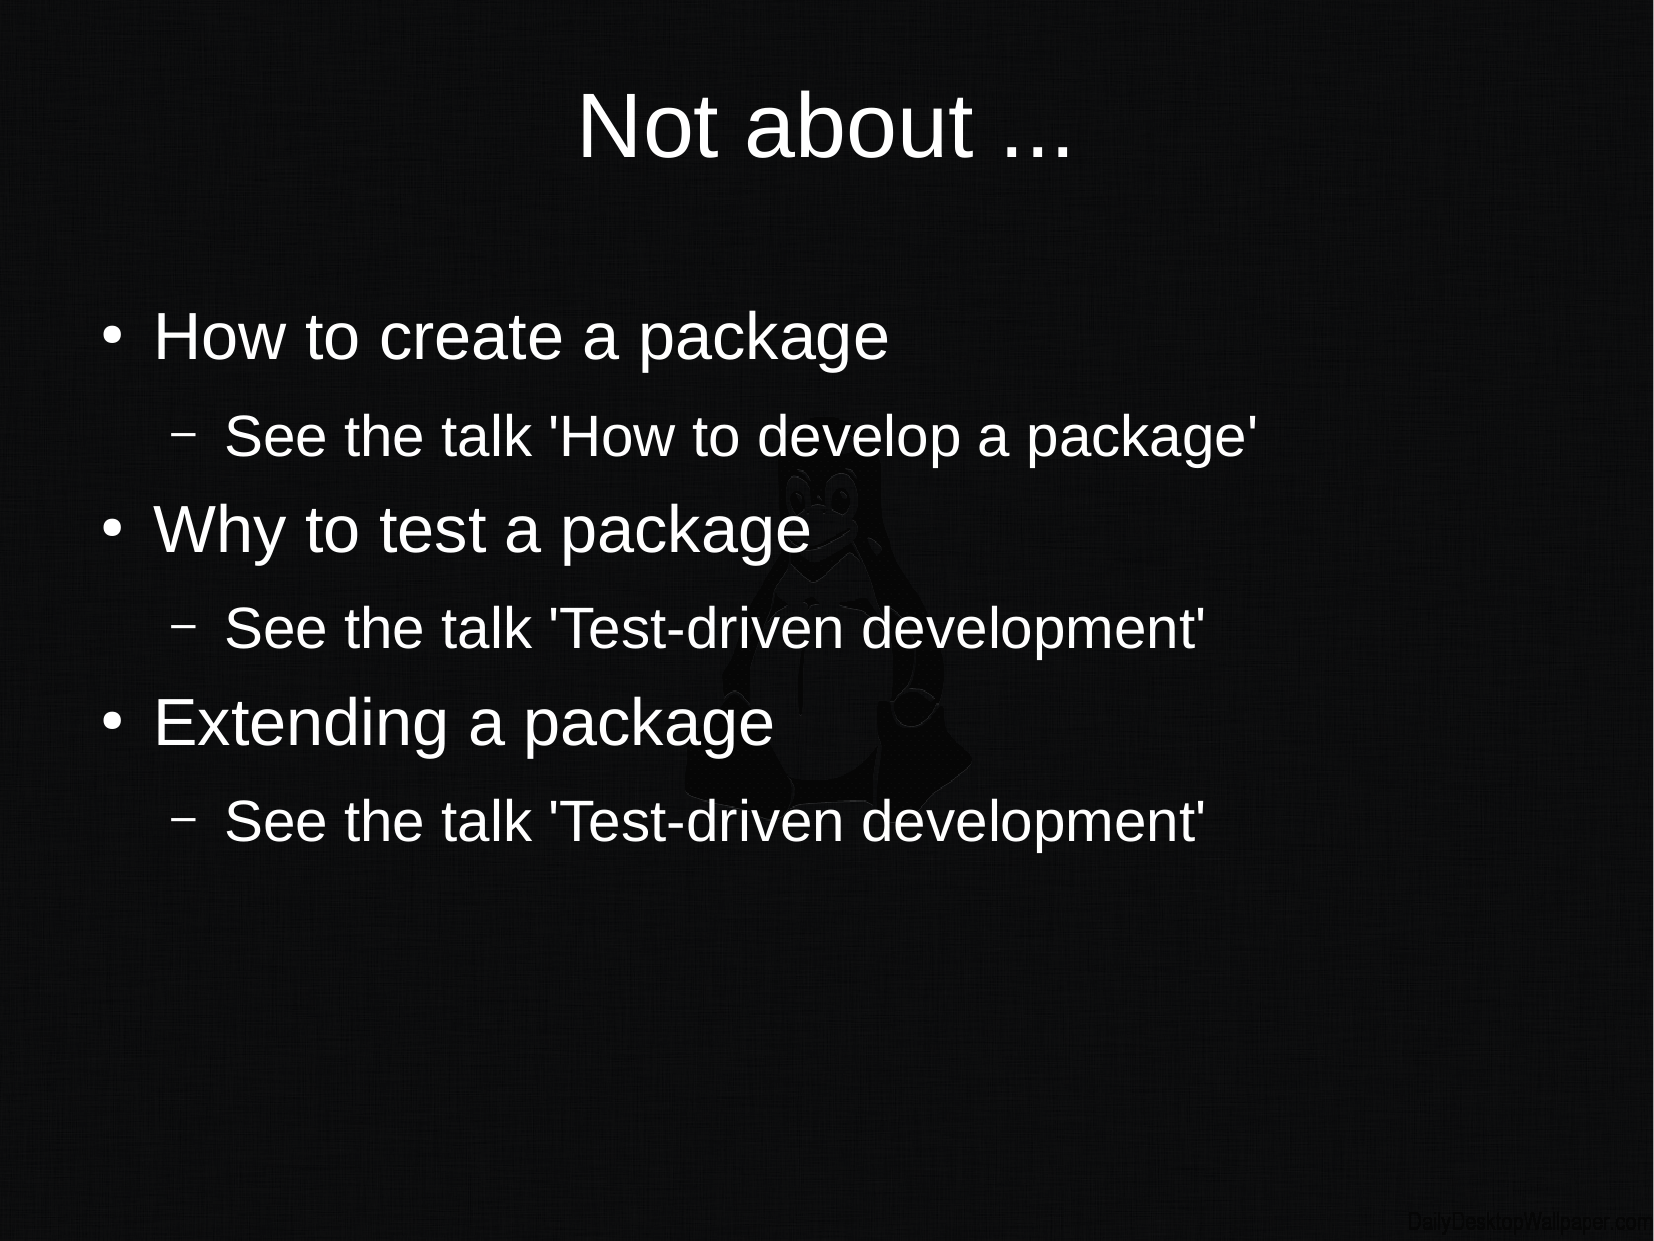

# Not about ...
How to create a package
See the talk 'How to develop a package'
Why to test a package
See the talk 'Test-driven development'
Extending a package
See the talk 'Test-driven development'